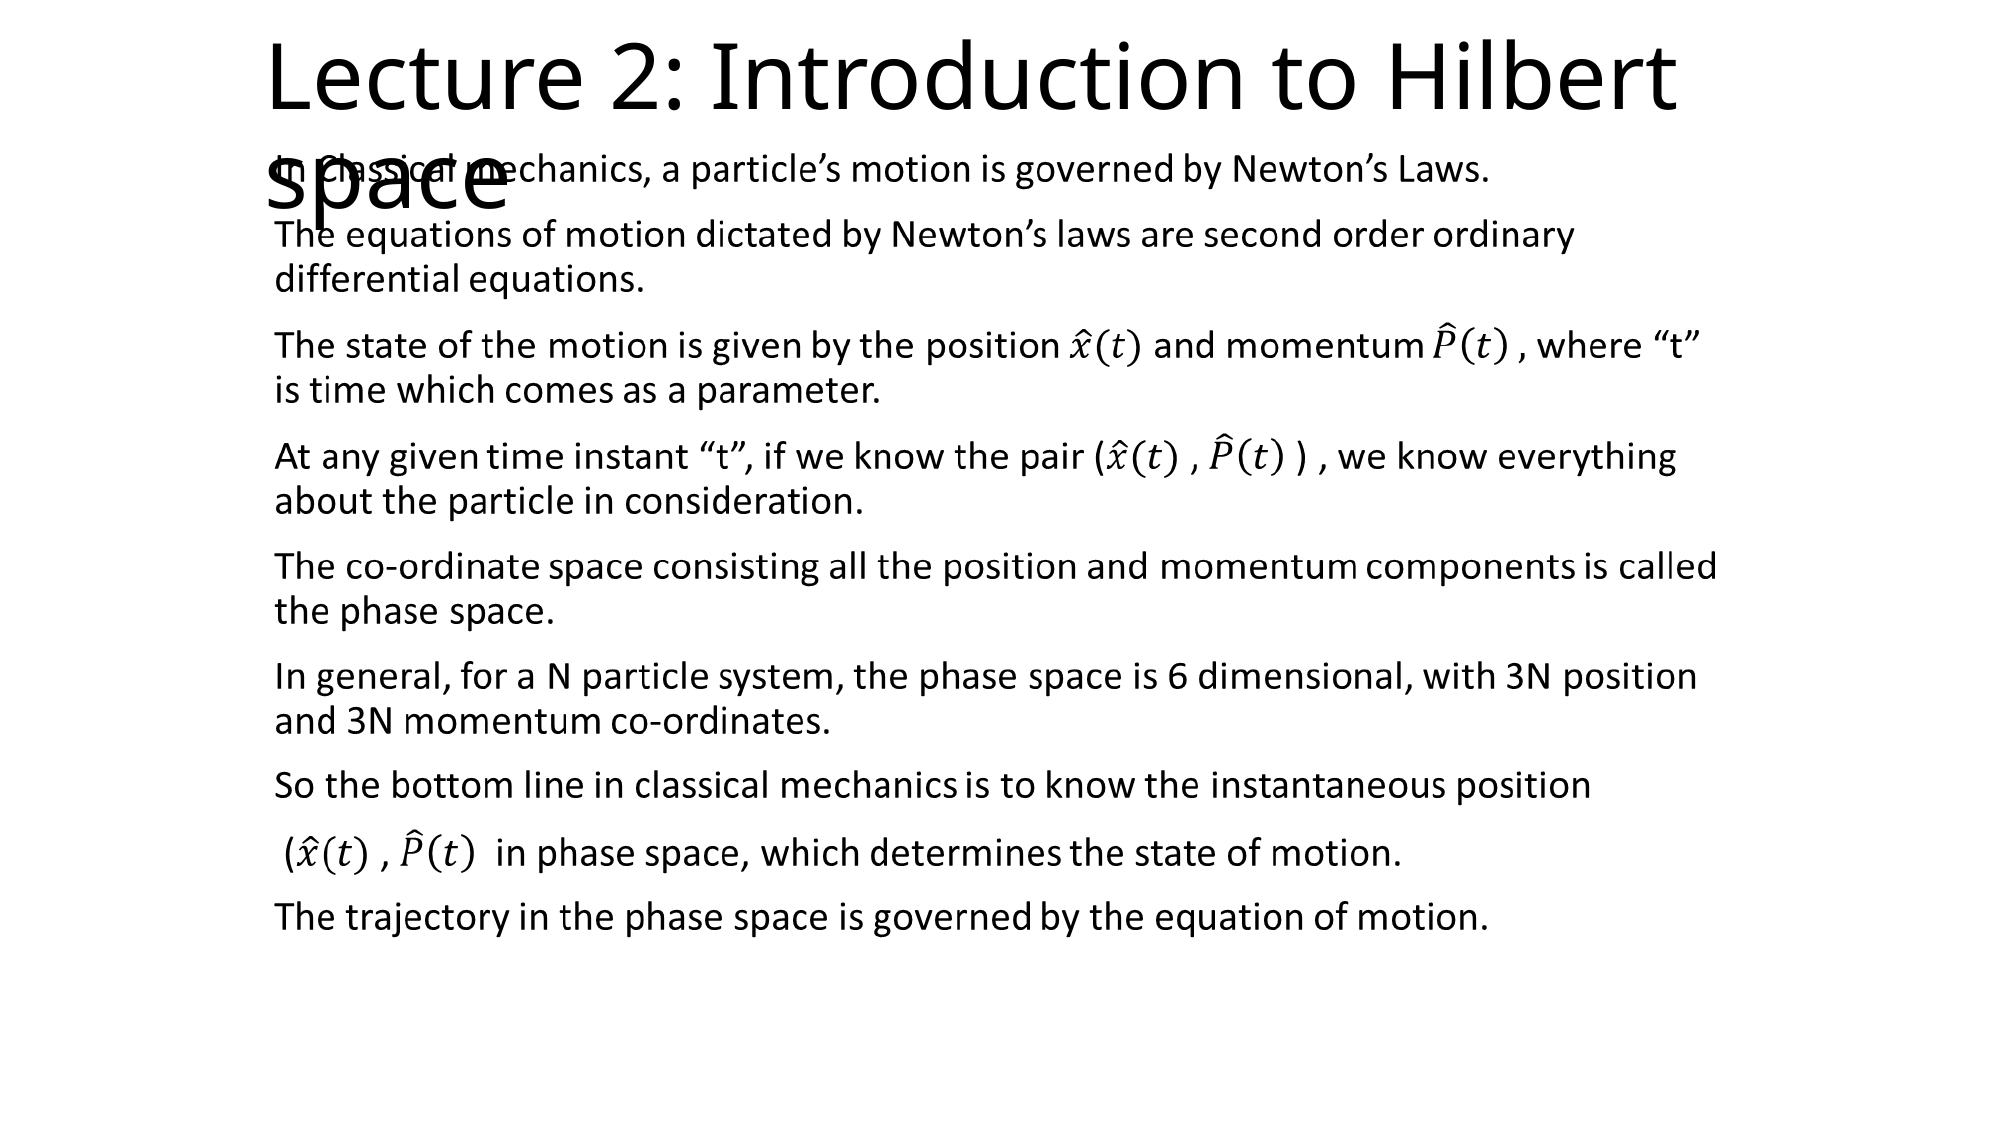

# Lecture 2: Introduction to Hilbert space